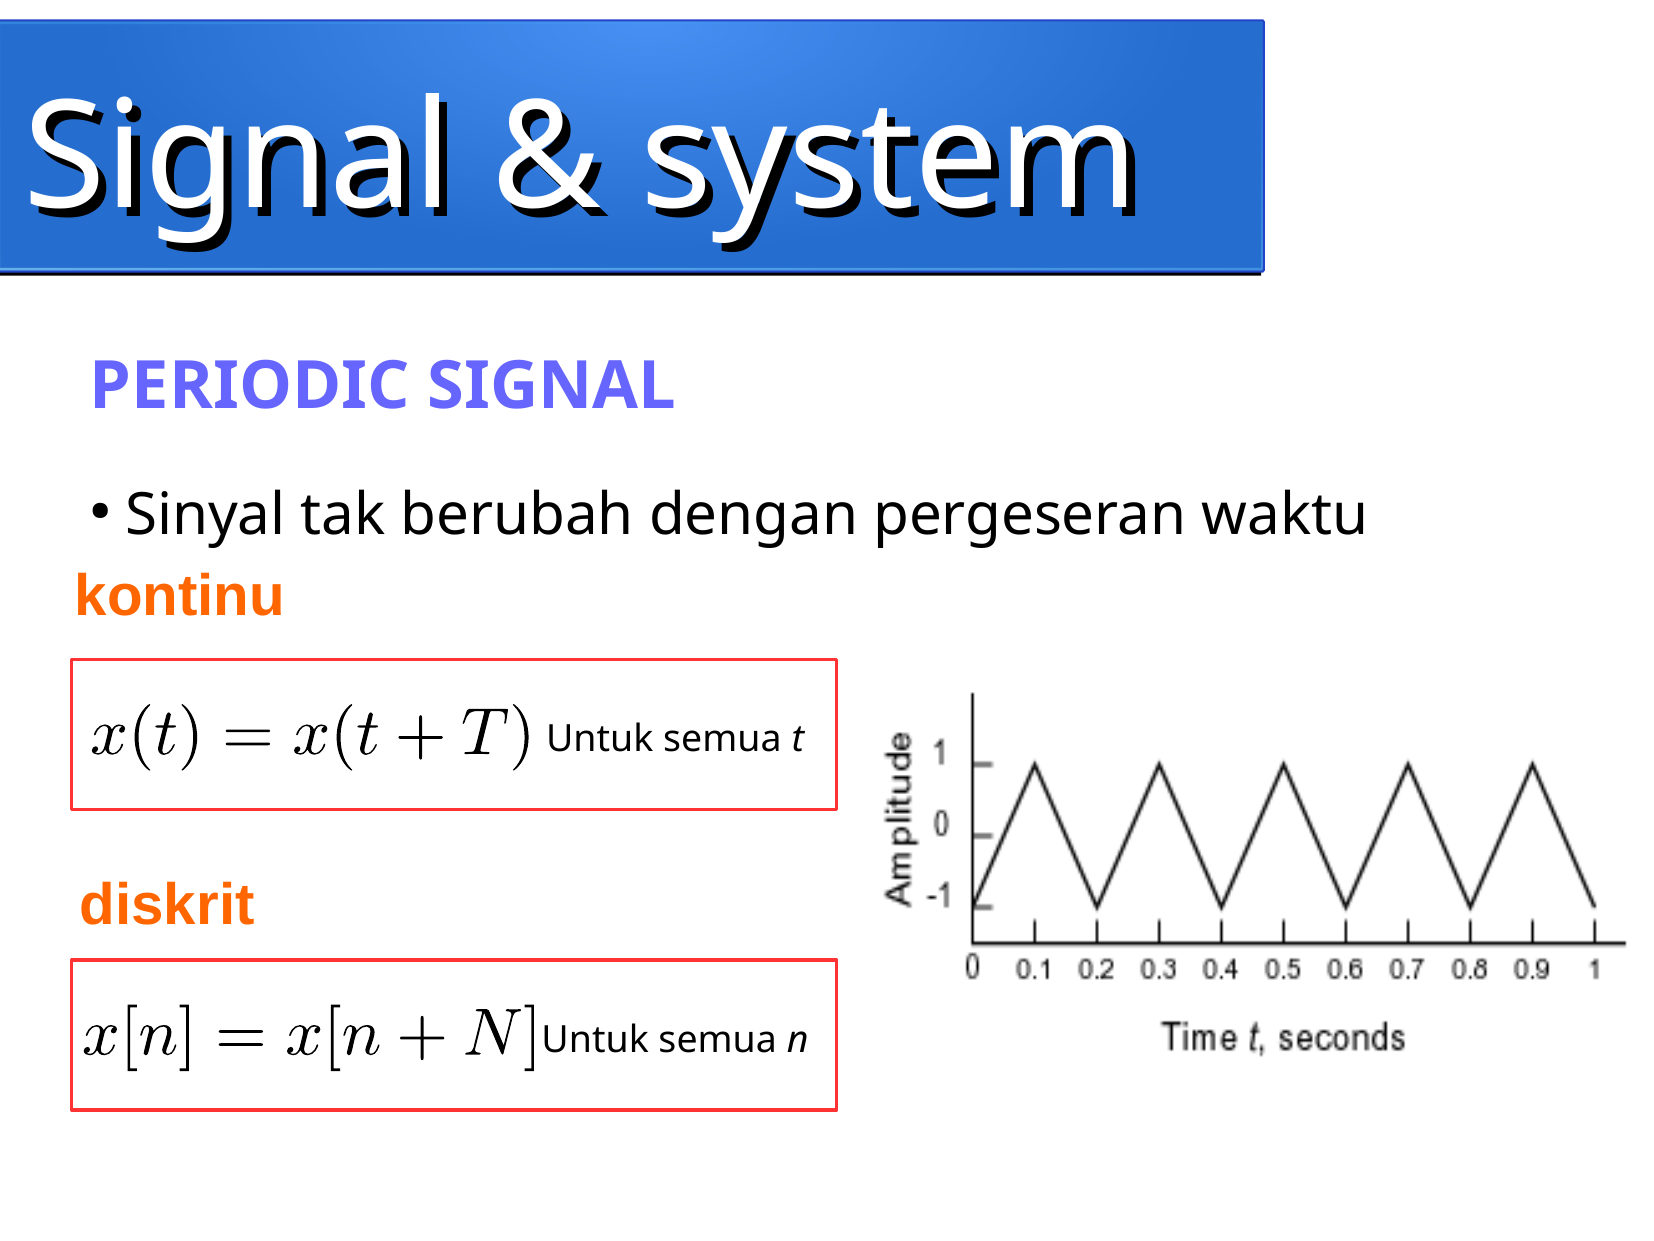

# Signal & system
PERIODIC SIGNAL
Sinyal tak berubah dengan pergeseran waktu
kontinu
Untuk semua t
diskrit
Untuk semua n